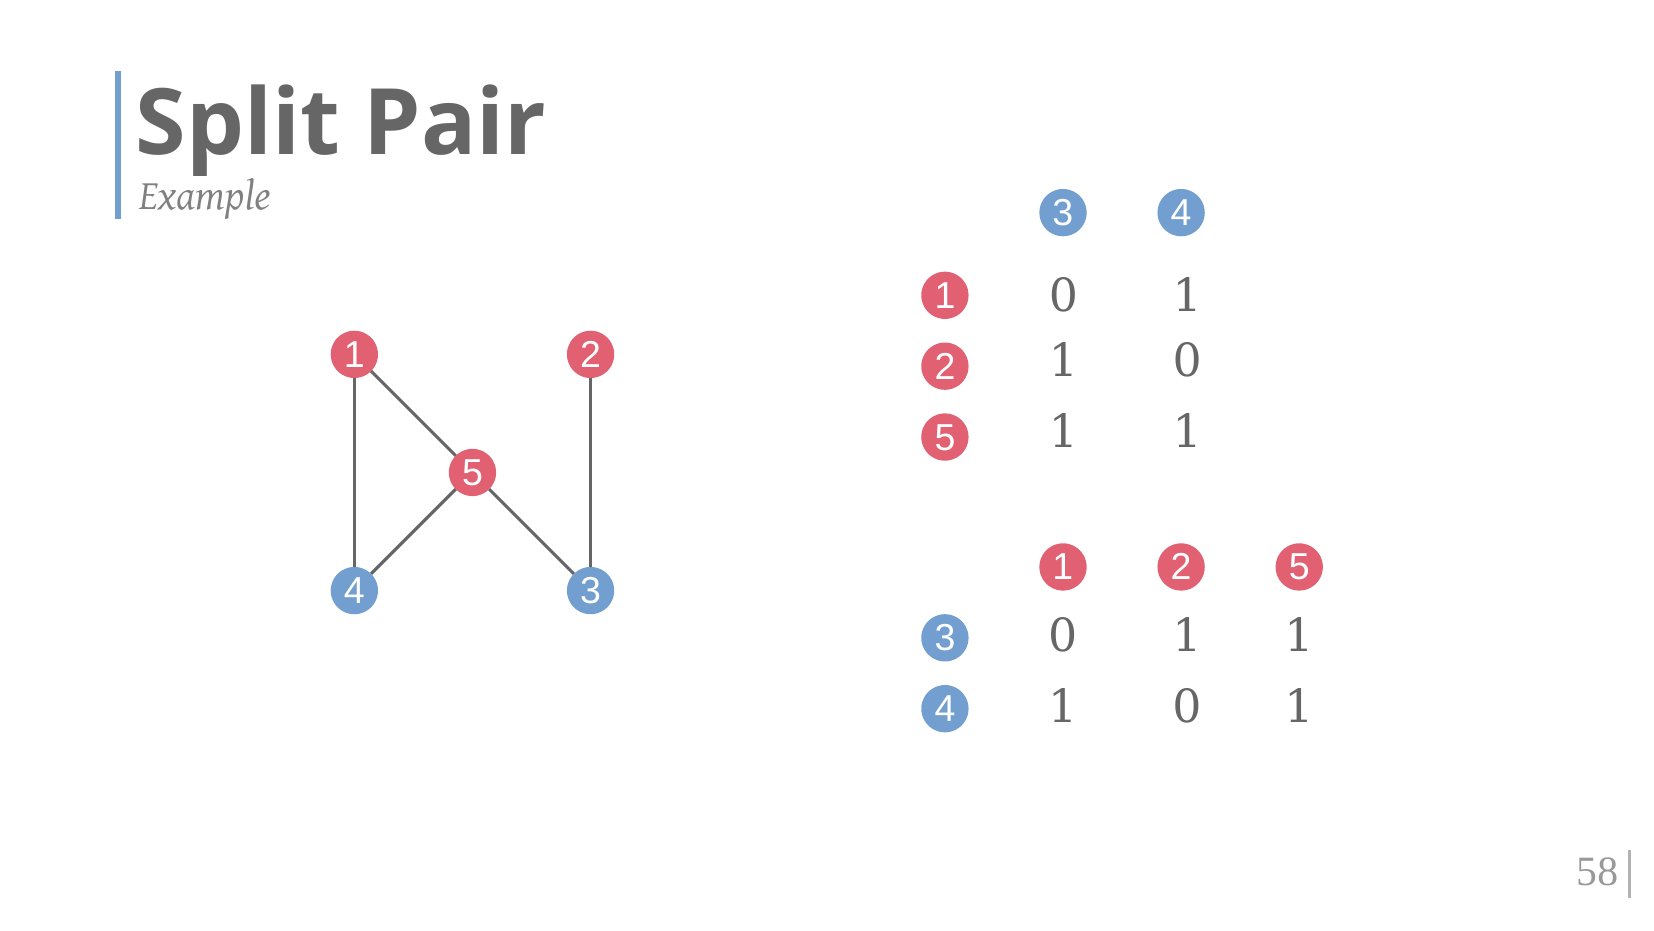

# Split Pair
Example
3
4
0
1
1
1
2
1
0
2
1
1
5
5
1
2
5
4
3
0
1
1
3
1
0
1
4
58